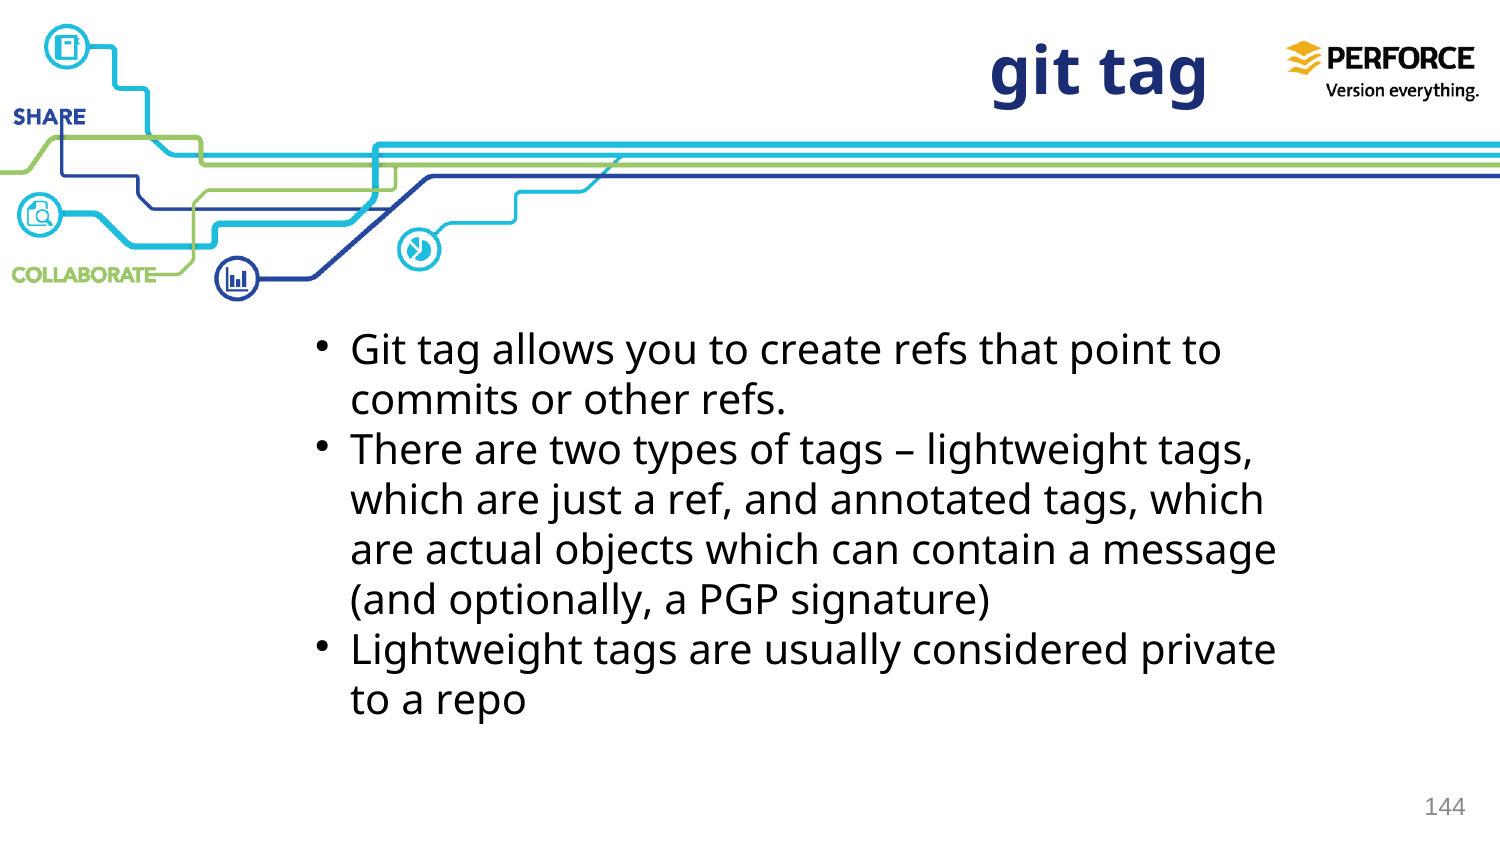

# git tag
Git tag allows you to create refs that point to commits or other refs.
There are two types of tags – lightweight tags, which are just a ref, and annotated tags, which are actual objects which can contain a message (and optionally, a PGP signature)
Lightweight tags are usually considered private to a repo